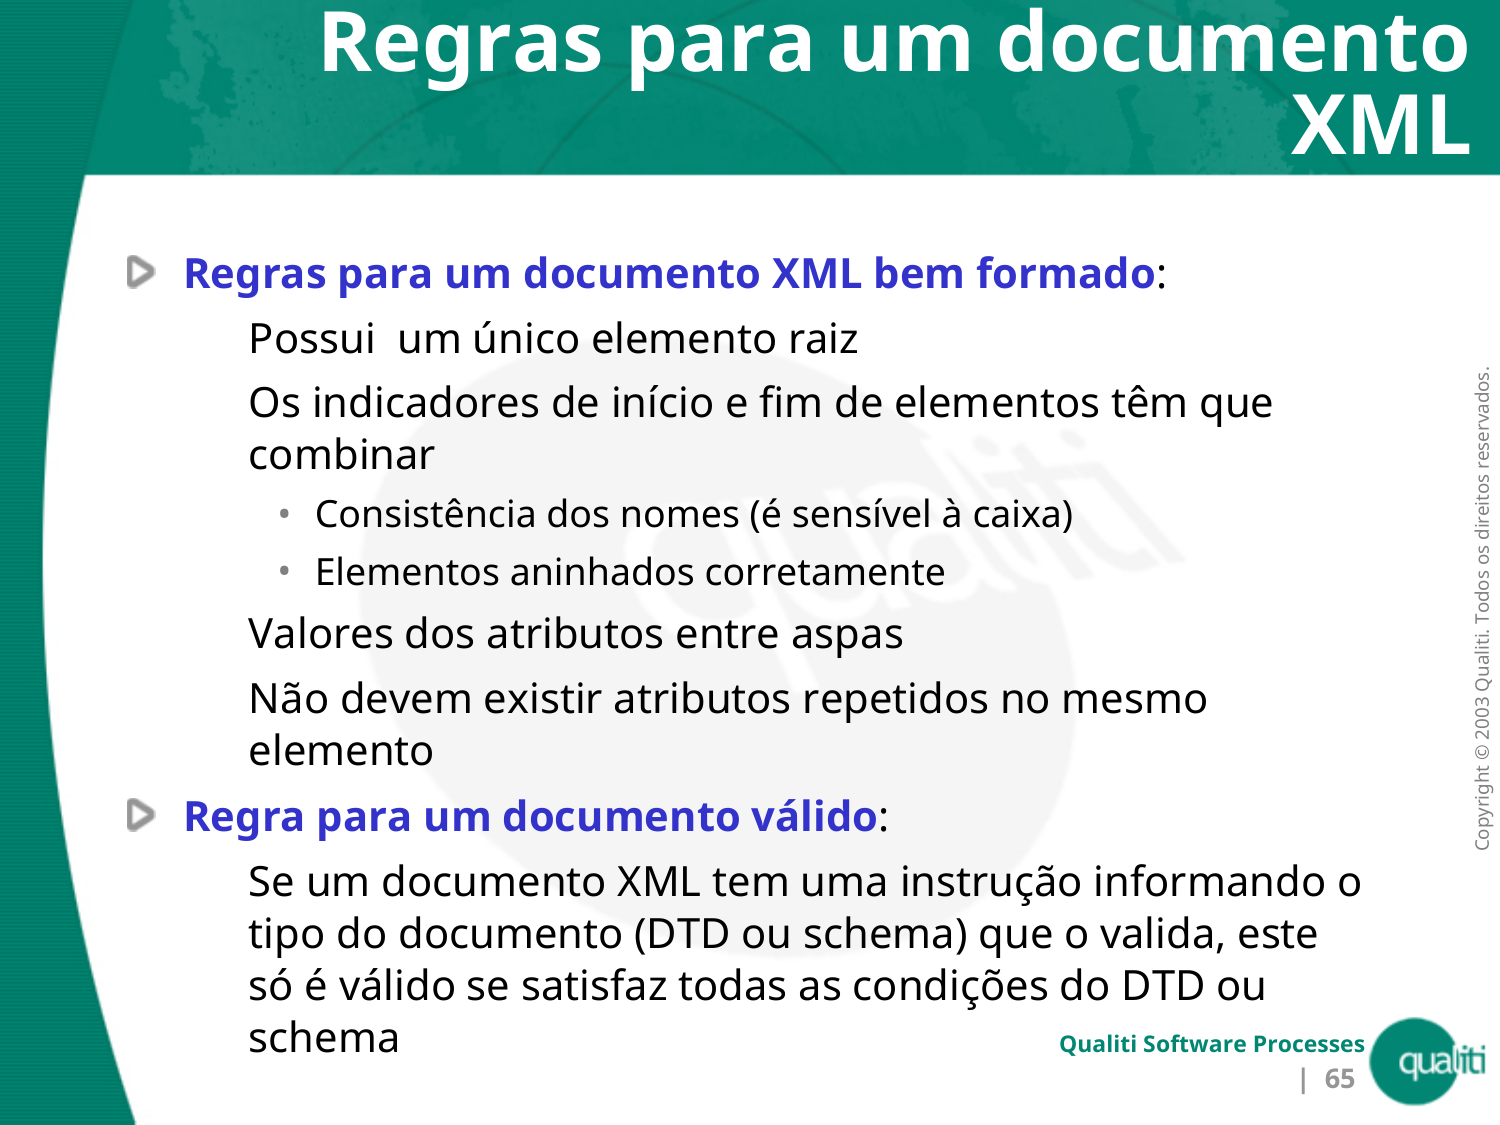

# Regras para um documento XML
Regras para um documento XML bem formado:
Possui um único elemento raiz
Os indicadores de início e fim de elementos têm que combinar
Consistência dos nomes (é sensível à caixa)
Elementos aninhados corretamente
Valores dos atributos entre aspas
Não devem existir atributos repetidos no mesmo elemento
Regra para um documento válido:
Se um documento XML tem uma instrução informando o tipo do documento (DTD ou schema) que o valida, este só é válido se satisfaz todas as condições do DTD ou schema